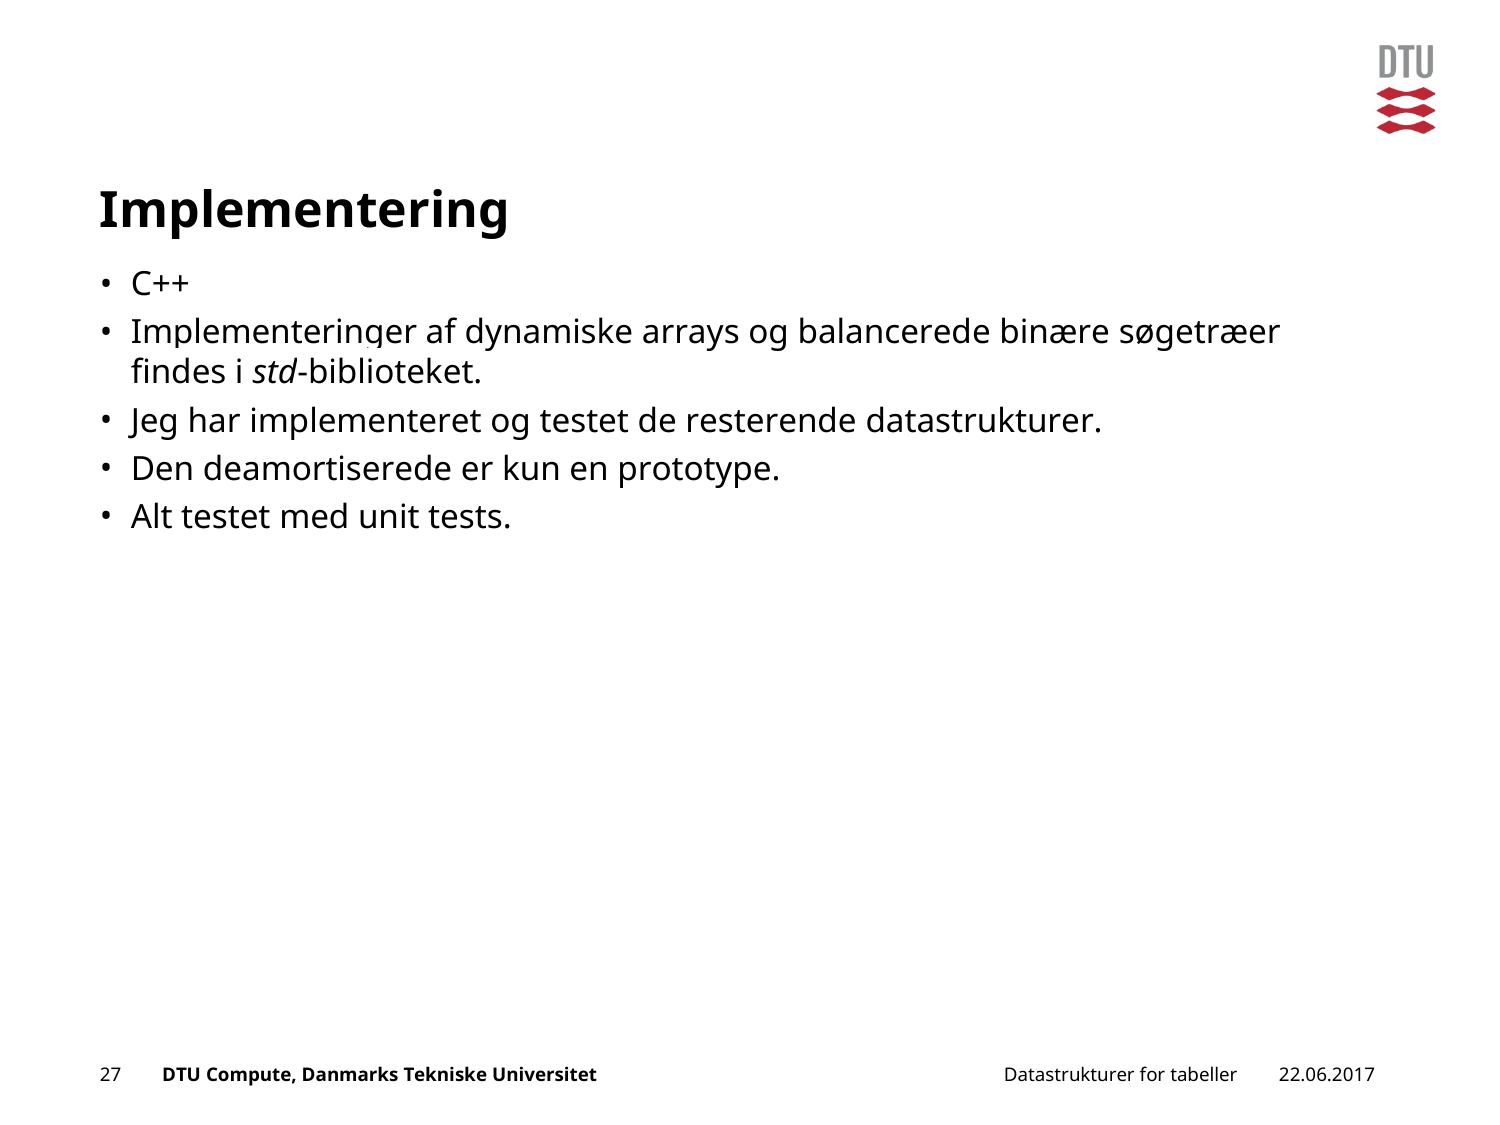

Implementering
# C++
Implementeringer af dynamiske arrays og balancerede binære søgetræer findes i std-biblioteket.
Jeg har implementeret og testet de resterende datastrukturer.
Den deamortiserede er kun en prototype.
Alt testet med unit tests.